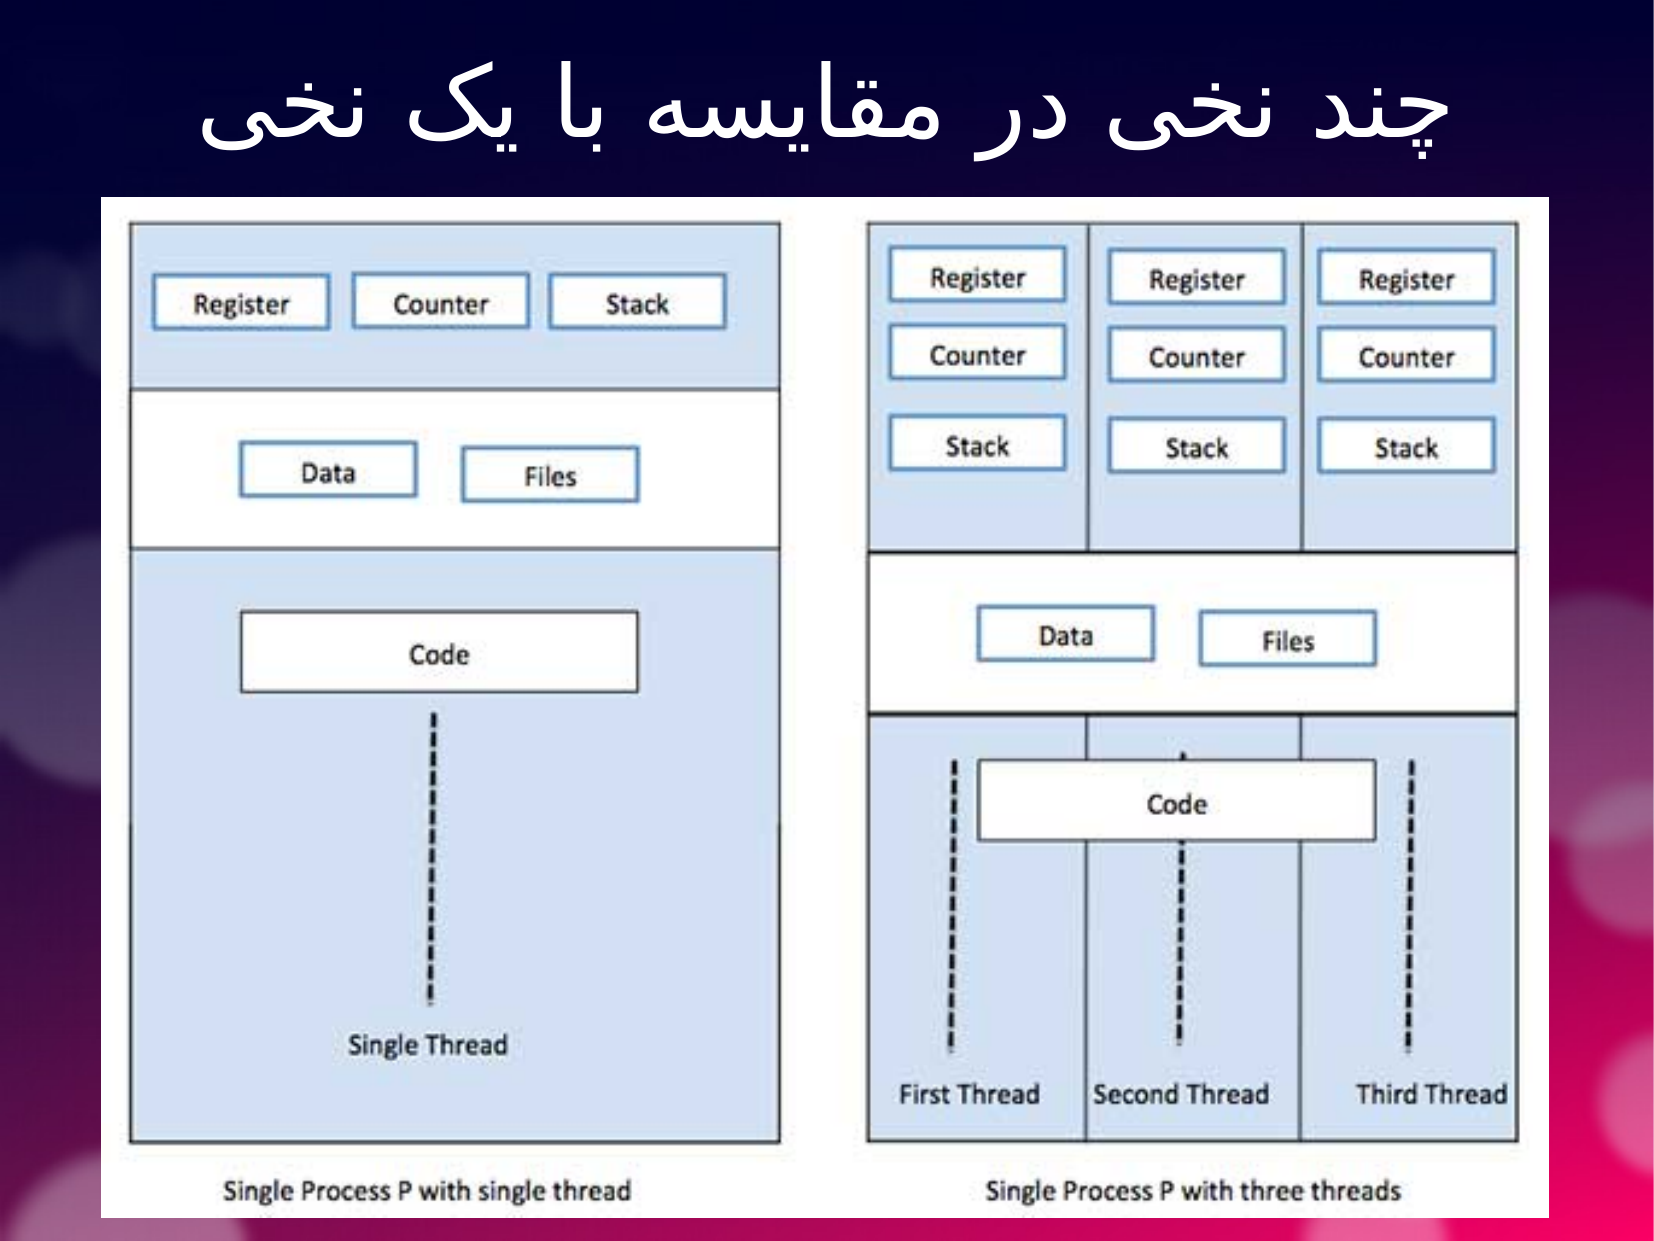

# چند نخی در مقایسه با یک نخی